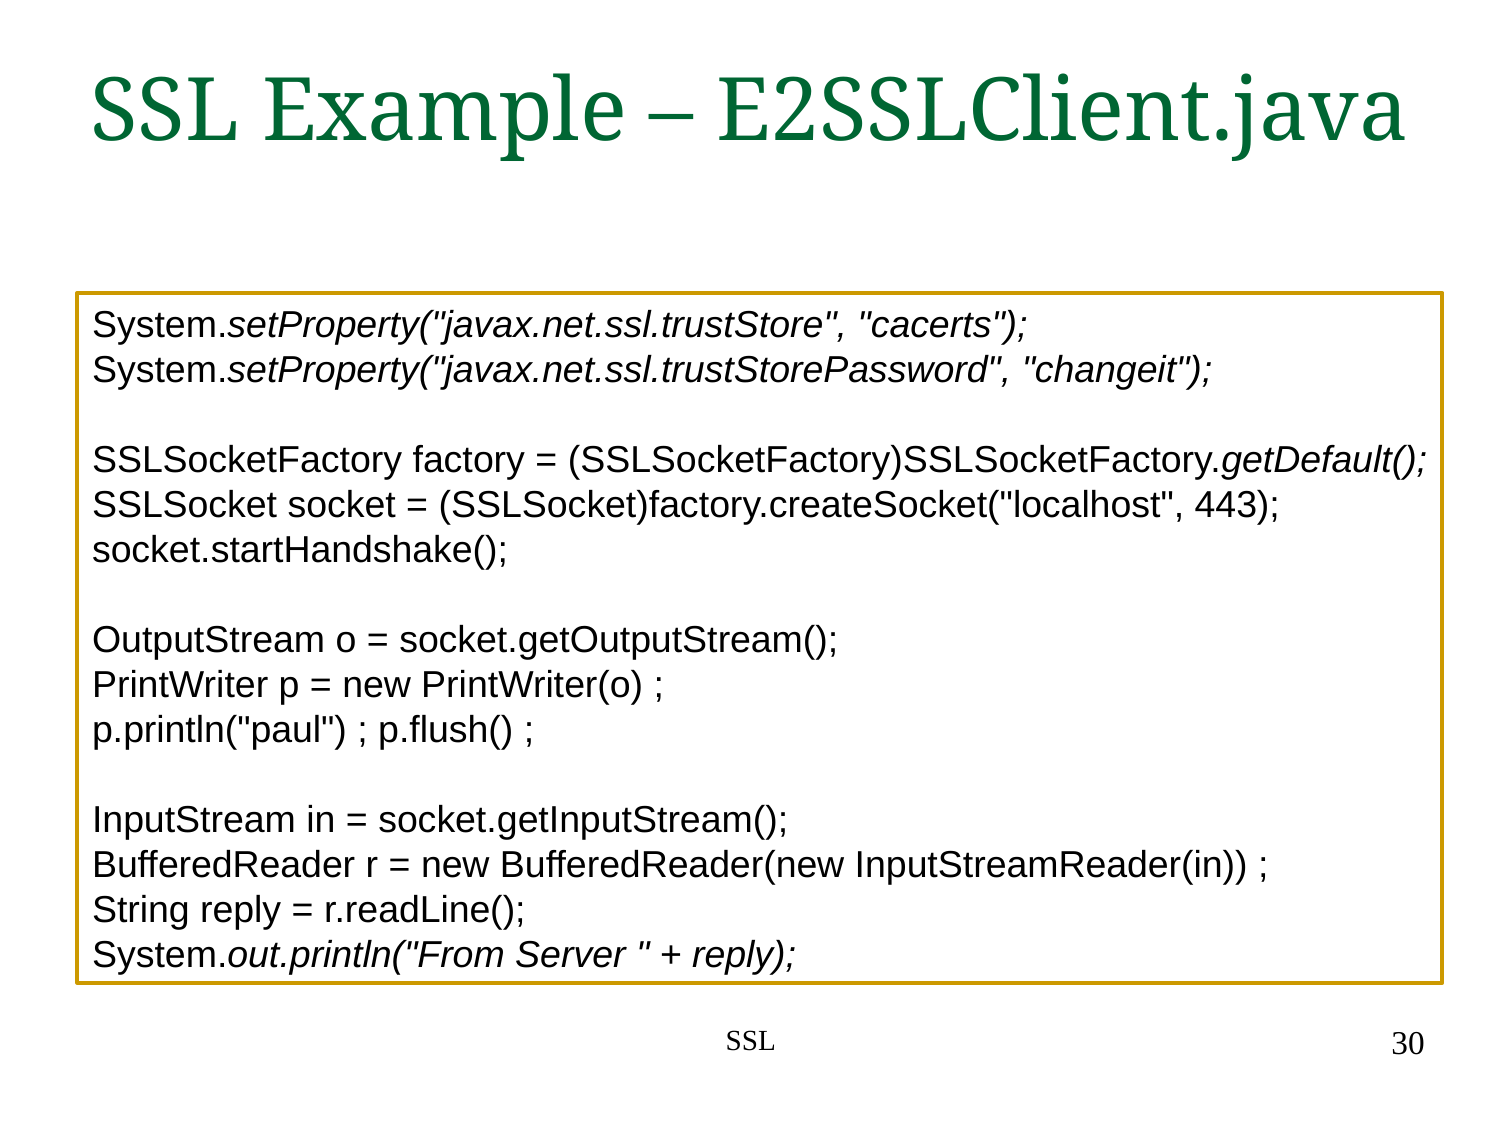

# SSL Example – E2SSLClient.java
System.setProperty("javax.net.ssl.trustStore", "cacerts");
System.setProperty("javax.net.ssl.trustStorePassword", "changeit");
SSLSocketFactory factory = (SSLSocketFactory)SSLSocketFactory.getDefault();
SSLSocket socket = (SSLSocket)factory.createSocket("localhost", 443);
socket.startHandshake();
OutputStream o = socket.getOutputStream();
PrintWriter p = new PrintWriter(o) ;
p.println("paul") ; p.flush() ;
InputStream in = socket.getInputStream();
BufferedReader r = new BufferedReader(new InputStreamReader(in)) ;
String reply = r.readLine();
System.out.println("From Server " + reply);
SSL
30